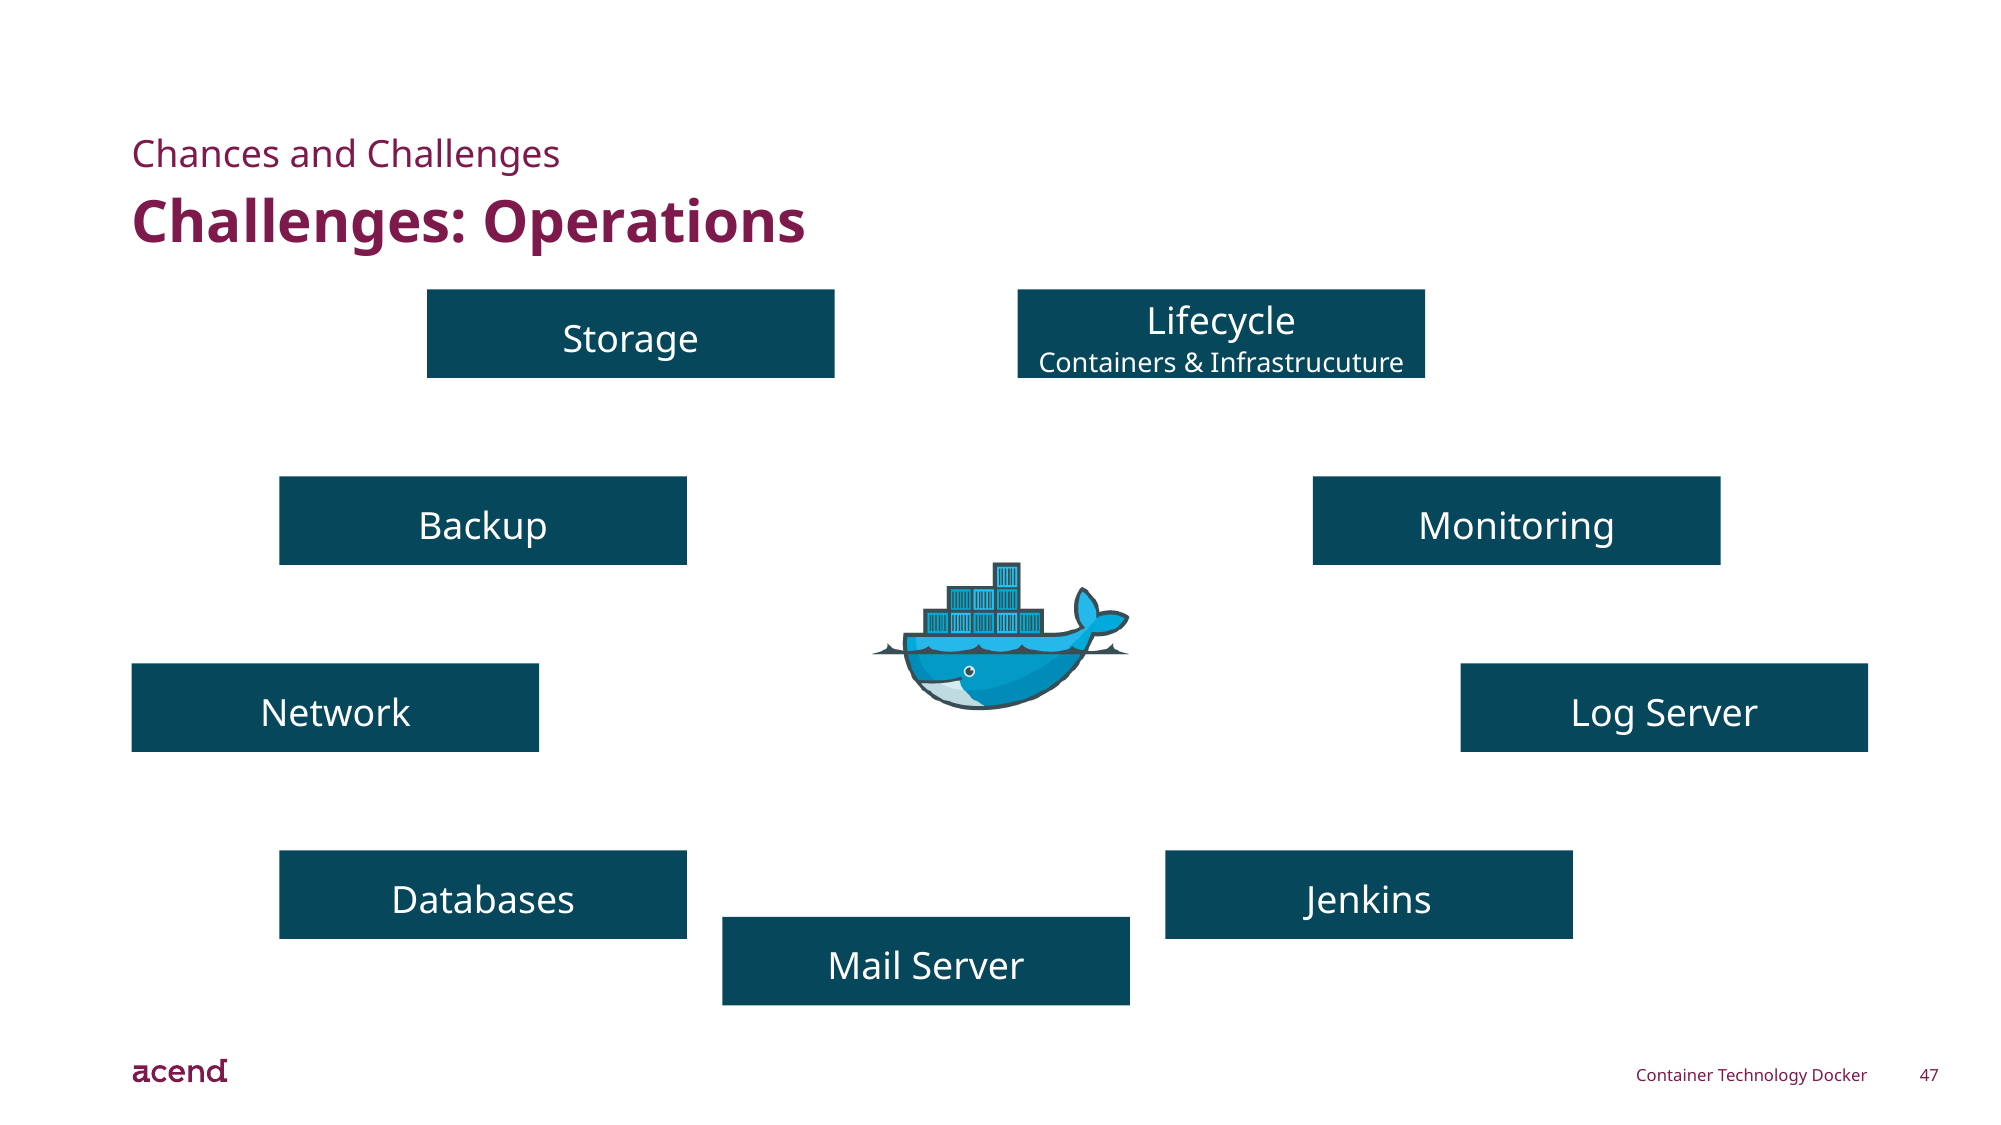

# Chances and Challenges
Challenges: Operations
Storage
Lifecycle
Containers & Infrastrucuture
Backup
Monitoring
Network
Log Server
Databases
Jenkins
Mail Server
Container Technology Docker
47